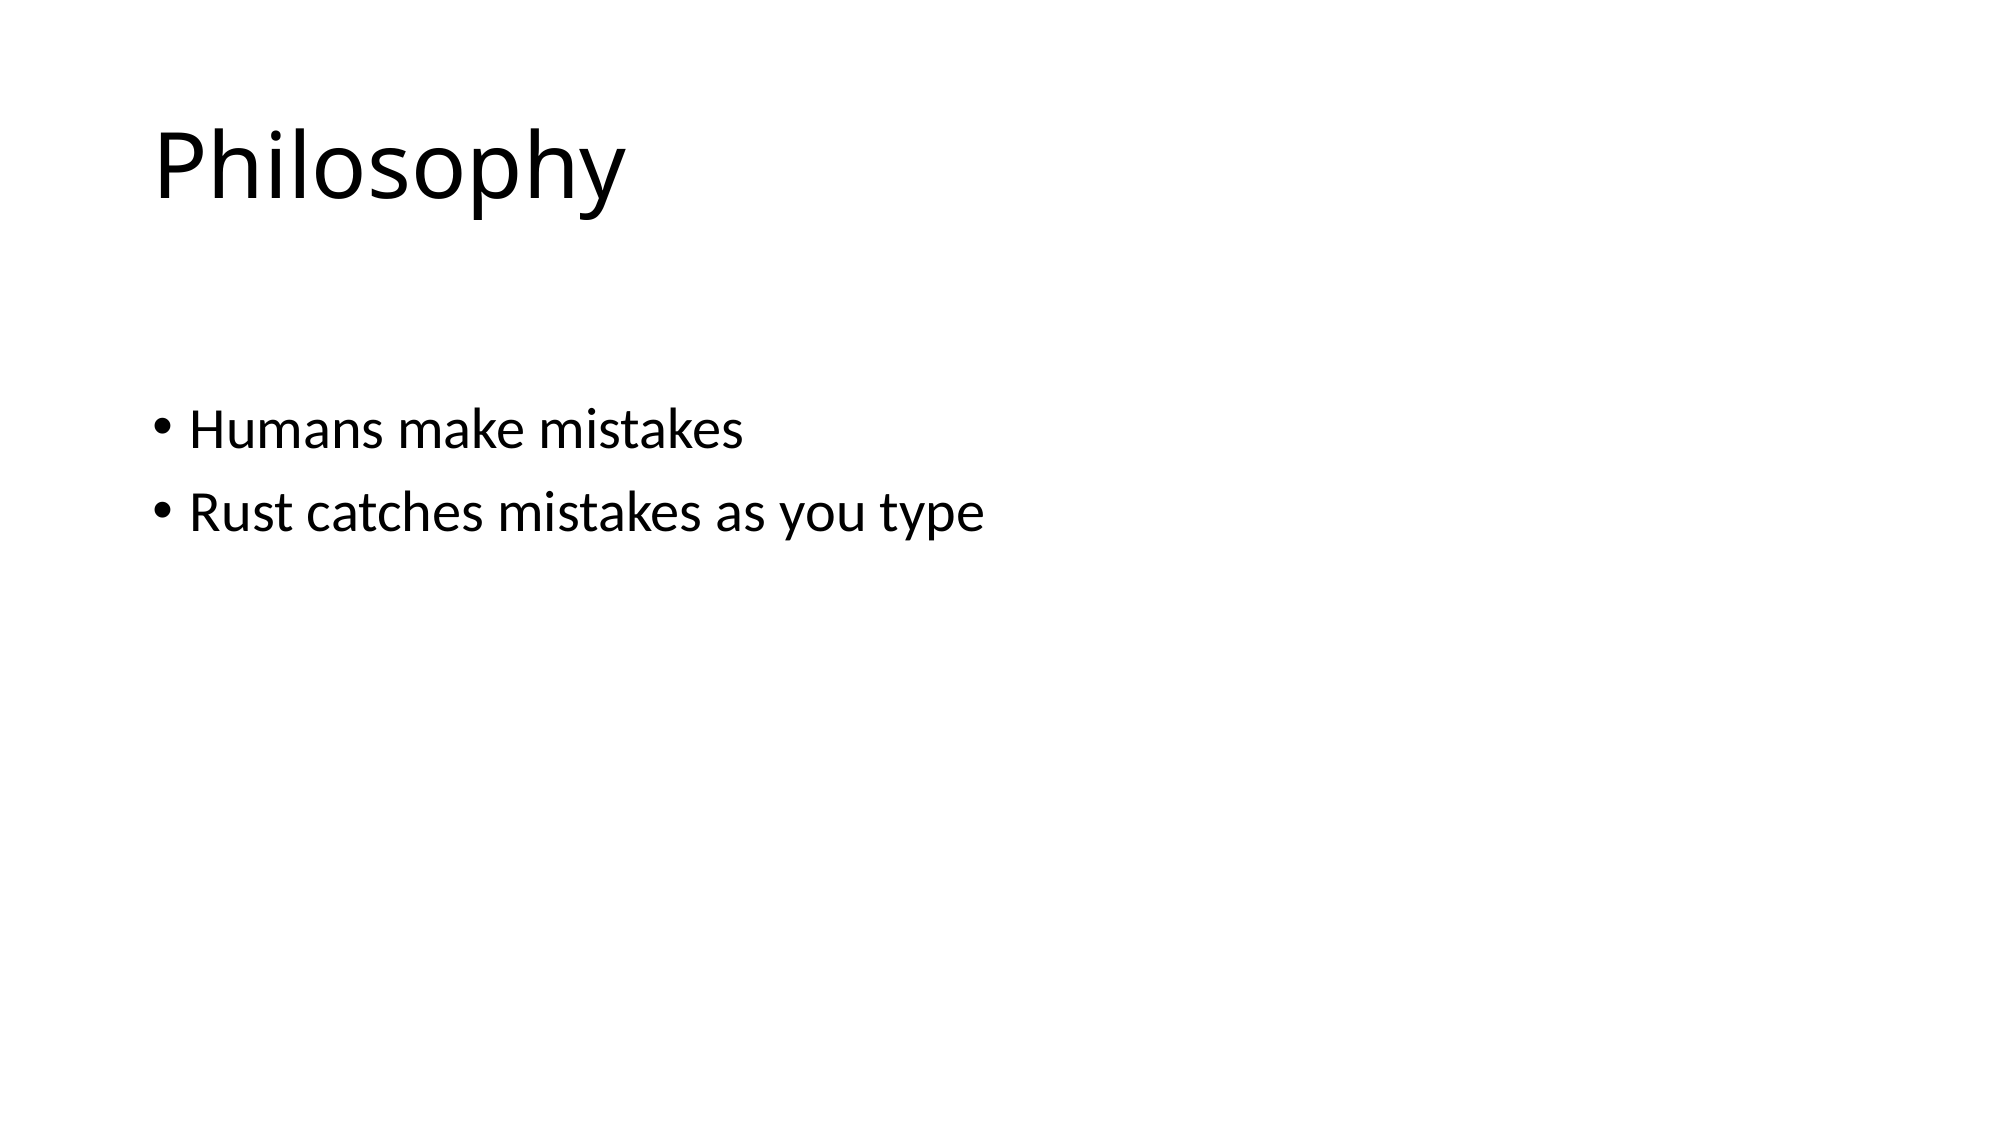

# Philosophy
Humans make mistakes
Rust catches mistakes as you type